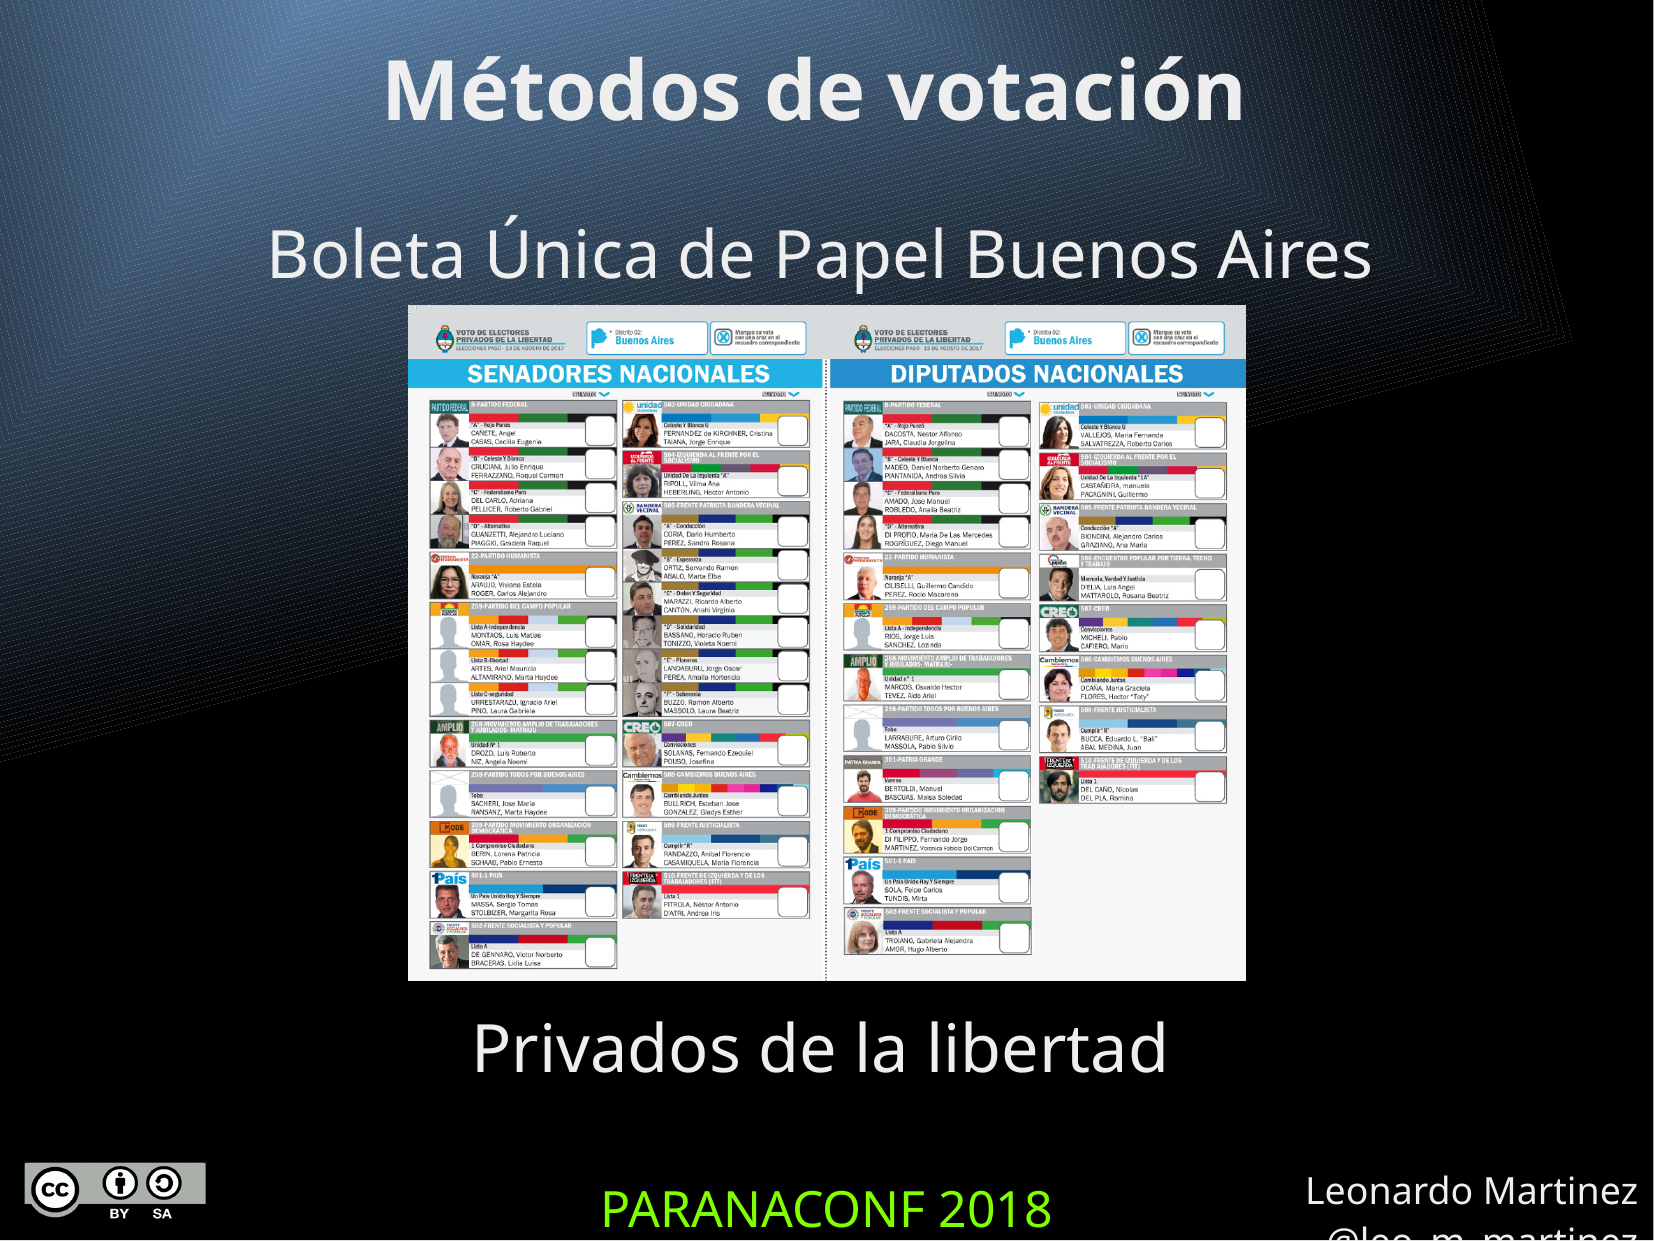

# Métodos de votación
Boleta Única de Papel Buenos Aires
Privados de la libertad
Leonardo Martinez
@leo_m_martinez
PARANACONF 2018